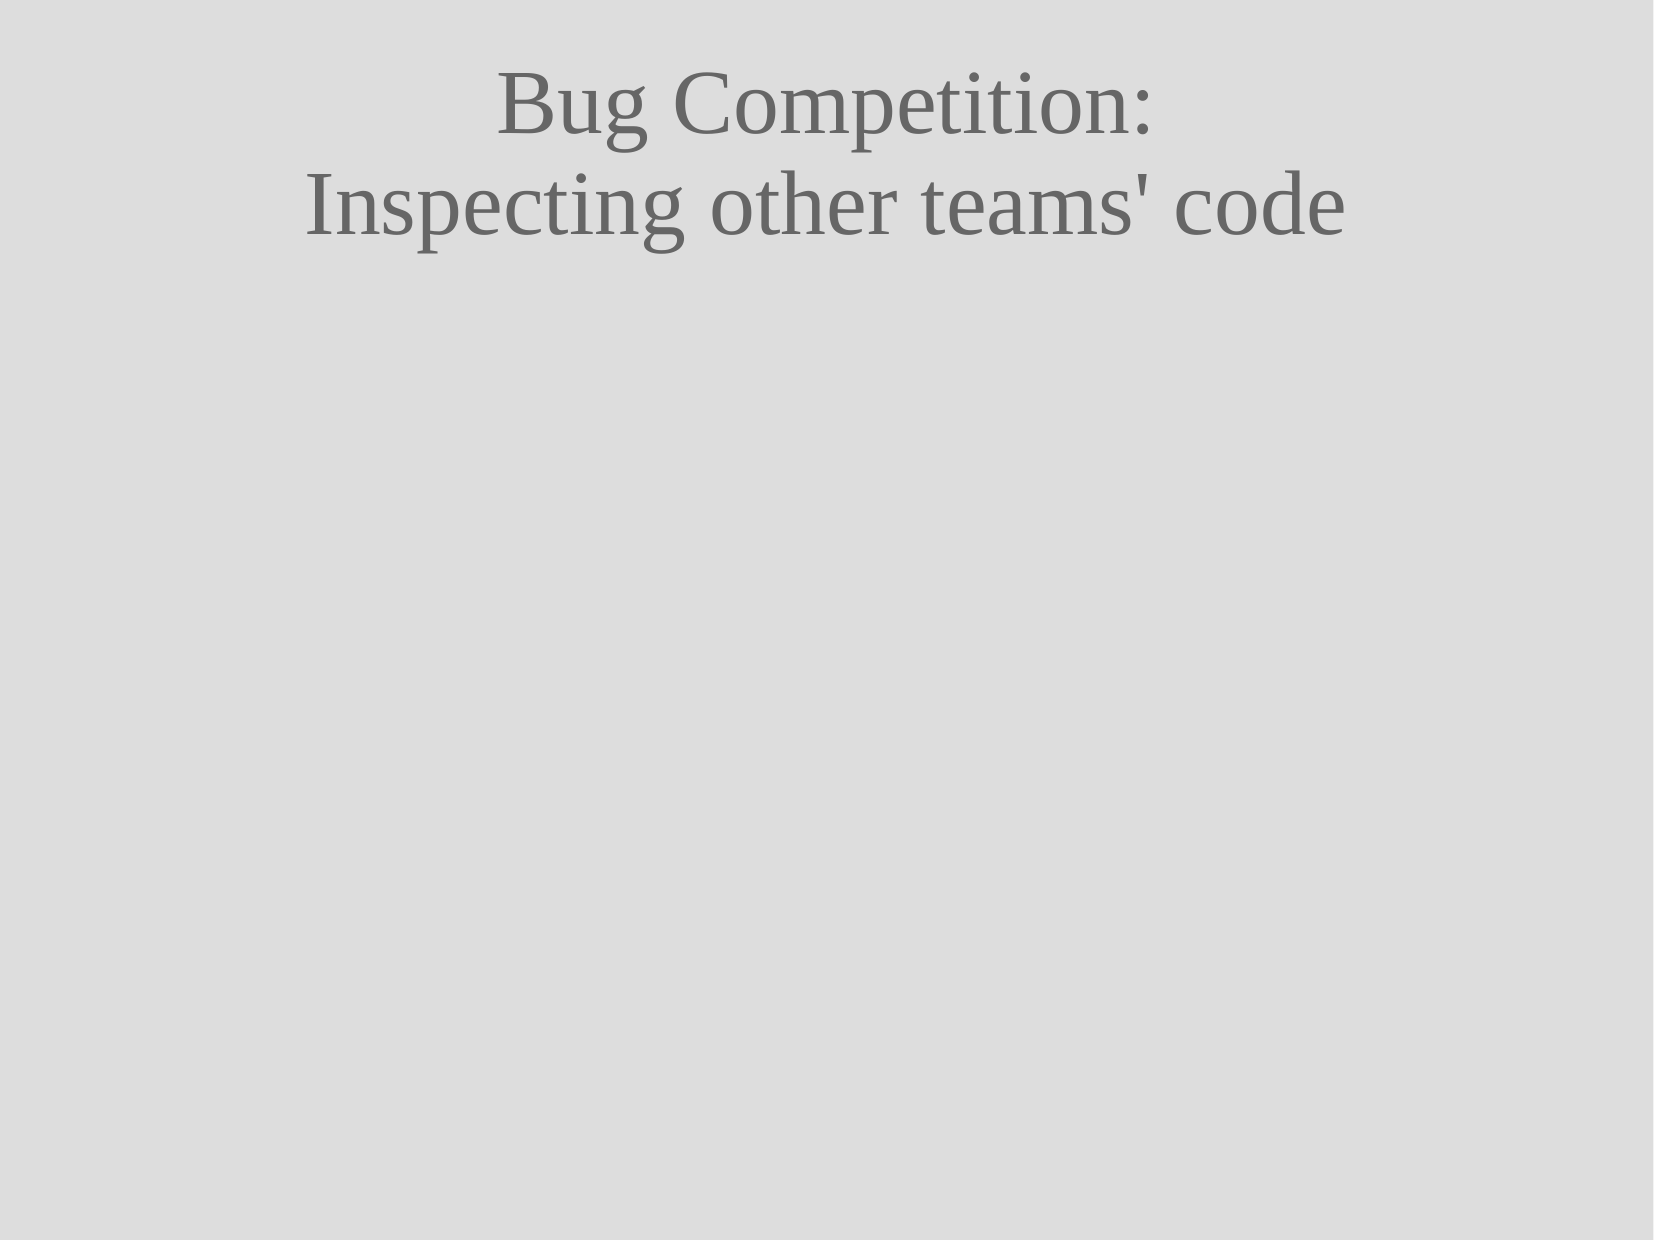

# Bug Competition: Inspecting other teams' code